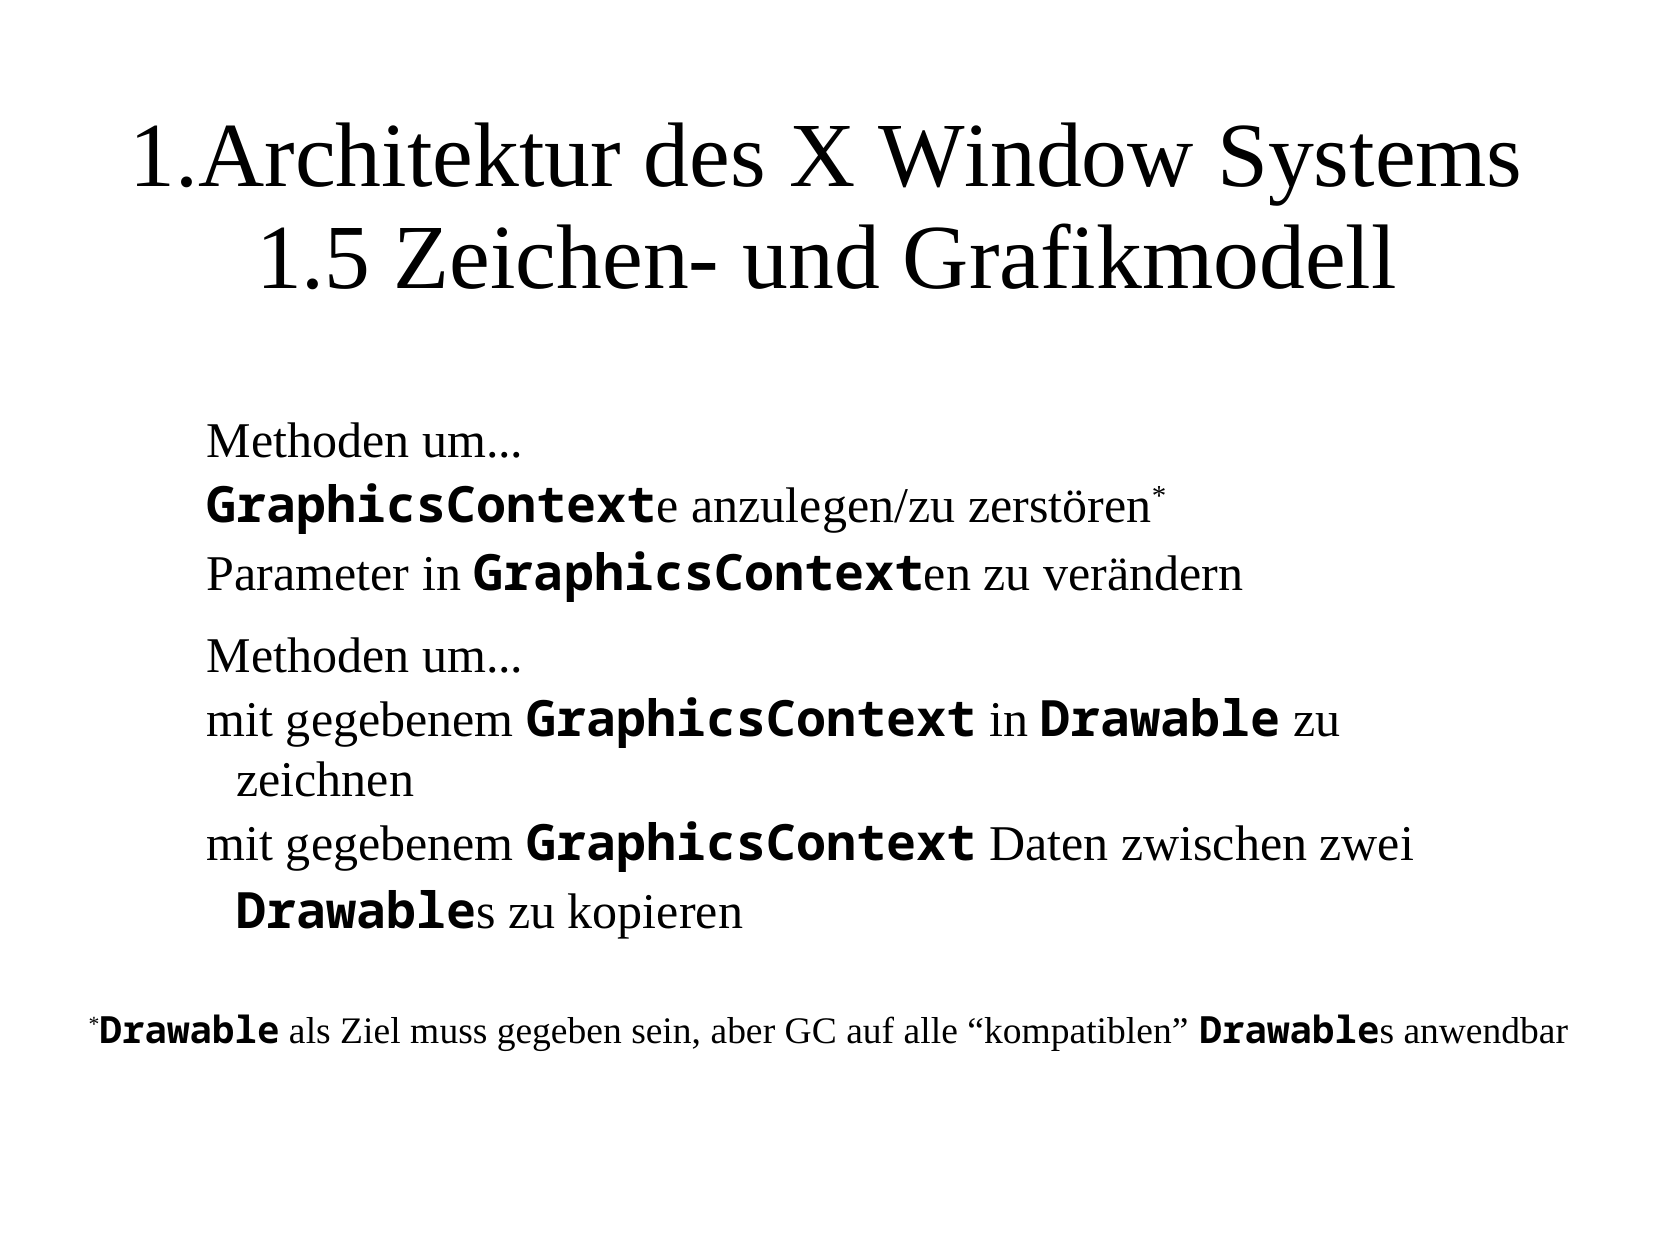

# 1.Architektur des X Window Systems 1.5 Zeichen- und Grafikmodell
Methoden um...
GraphicsContexte anzulegen/zu zerstören*
Parameter in GraphicsContexten zu verändern
Methoden um...
mit gegebenem GraphicsContext in Drawable zu zeichnen
mit gegebenem GraphicsContext Daten zwischen zwei Drawables zu kopieren
*Drawable als Ziel muss gegeben sein, aber GC auf alle “kompatiblen” Drawables anwendbar